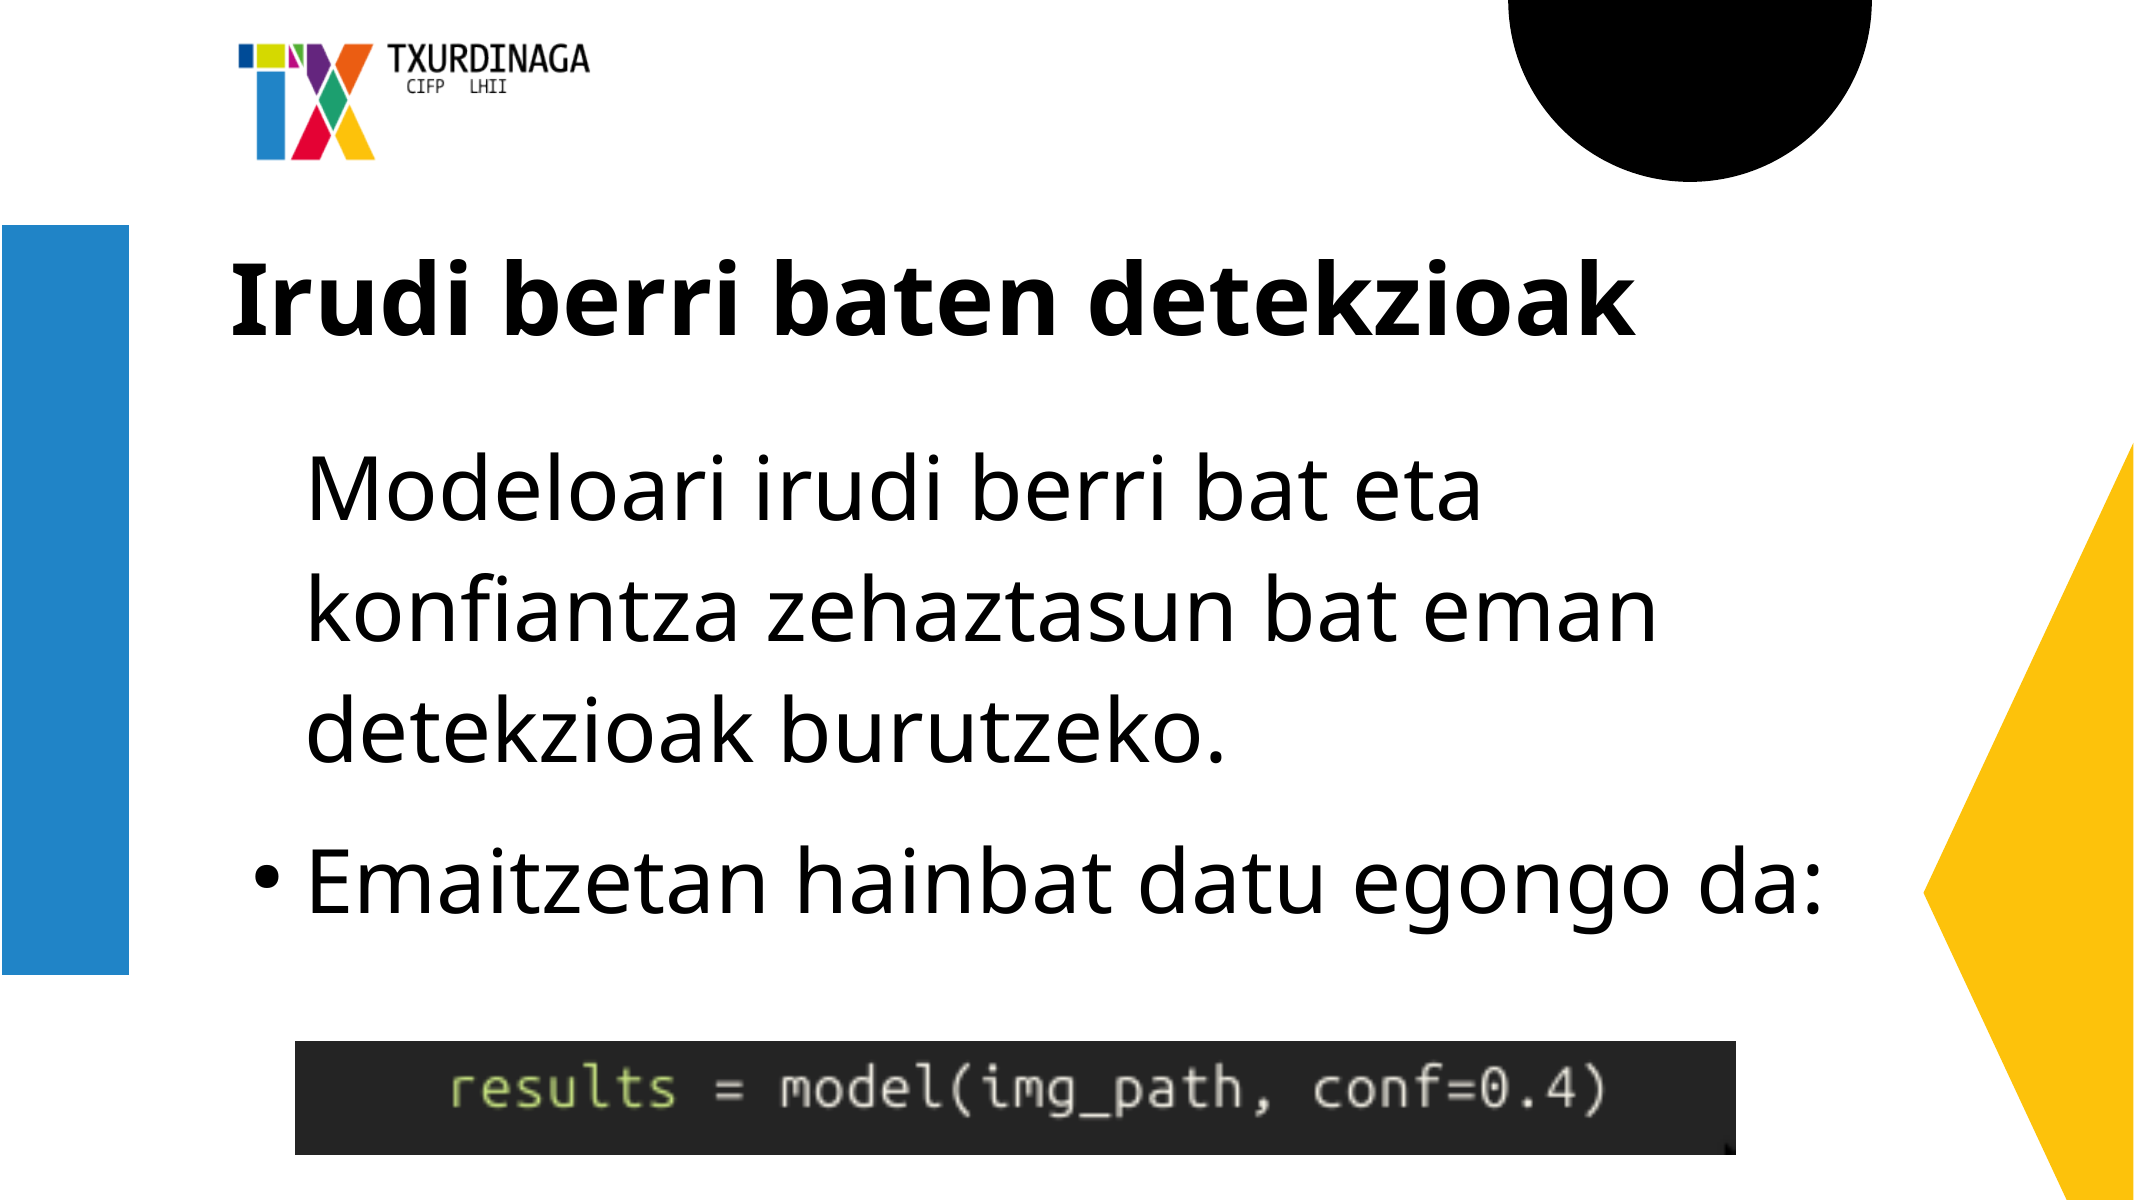

# Irudi berri baten detekzioak
Modeloari irudi berri bat eta konfiantza zehaztasun bat eman detekzioak burutzeko.
Emaitzetan hainbat datu egongo da: